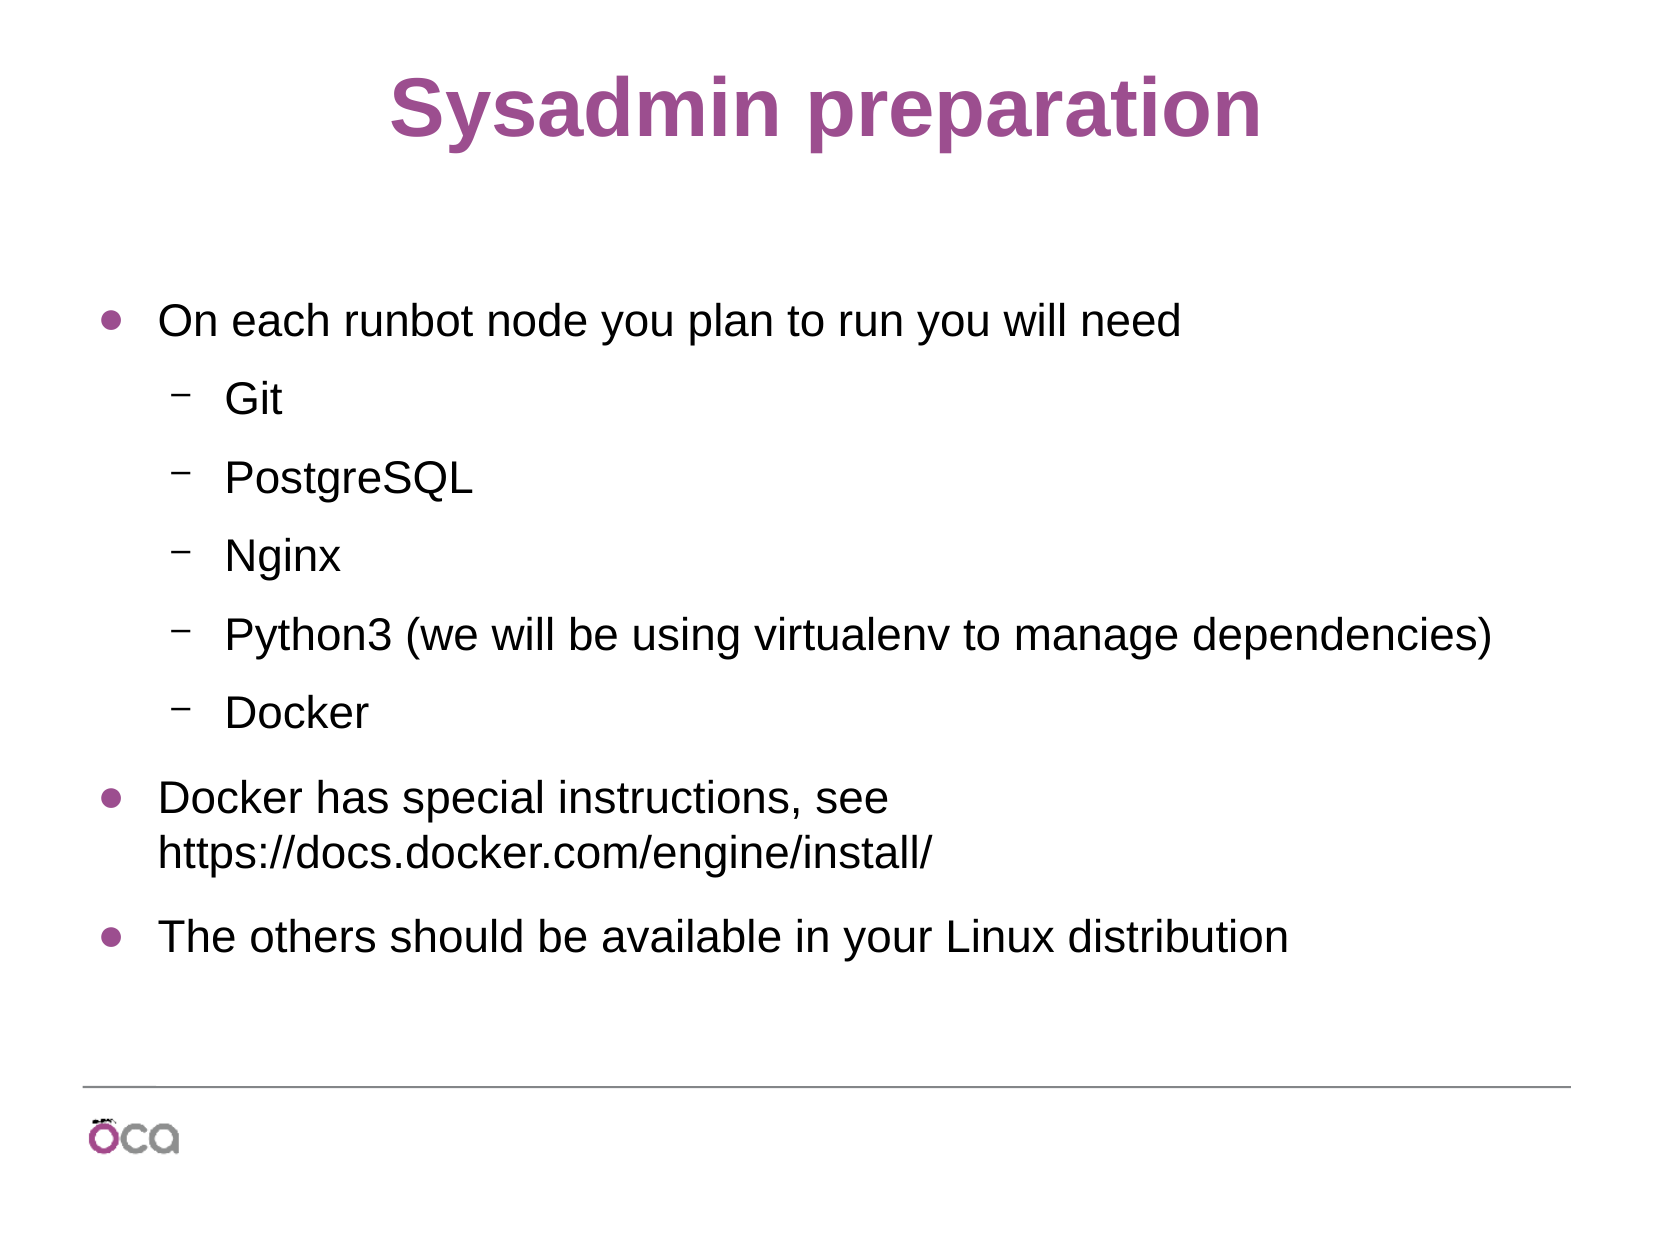

# Sysadmin preparation
On each runbot node you plan to run you will need
Git
PostgreSQL
Nginx
Python3 (we will be using virtualenv to manage dependencies)
Docker
Docker has special instructions, see https://docs.docker.com/engine/install/
The others should be available in your Linux distribution